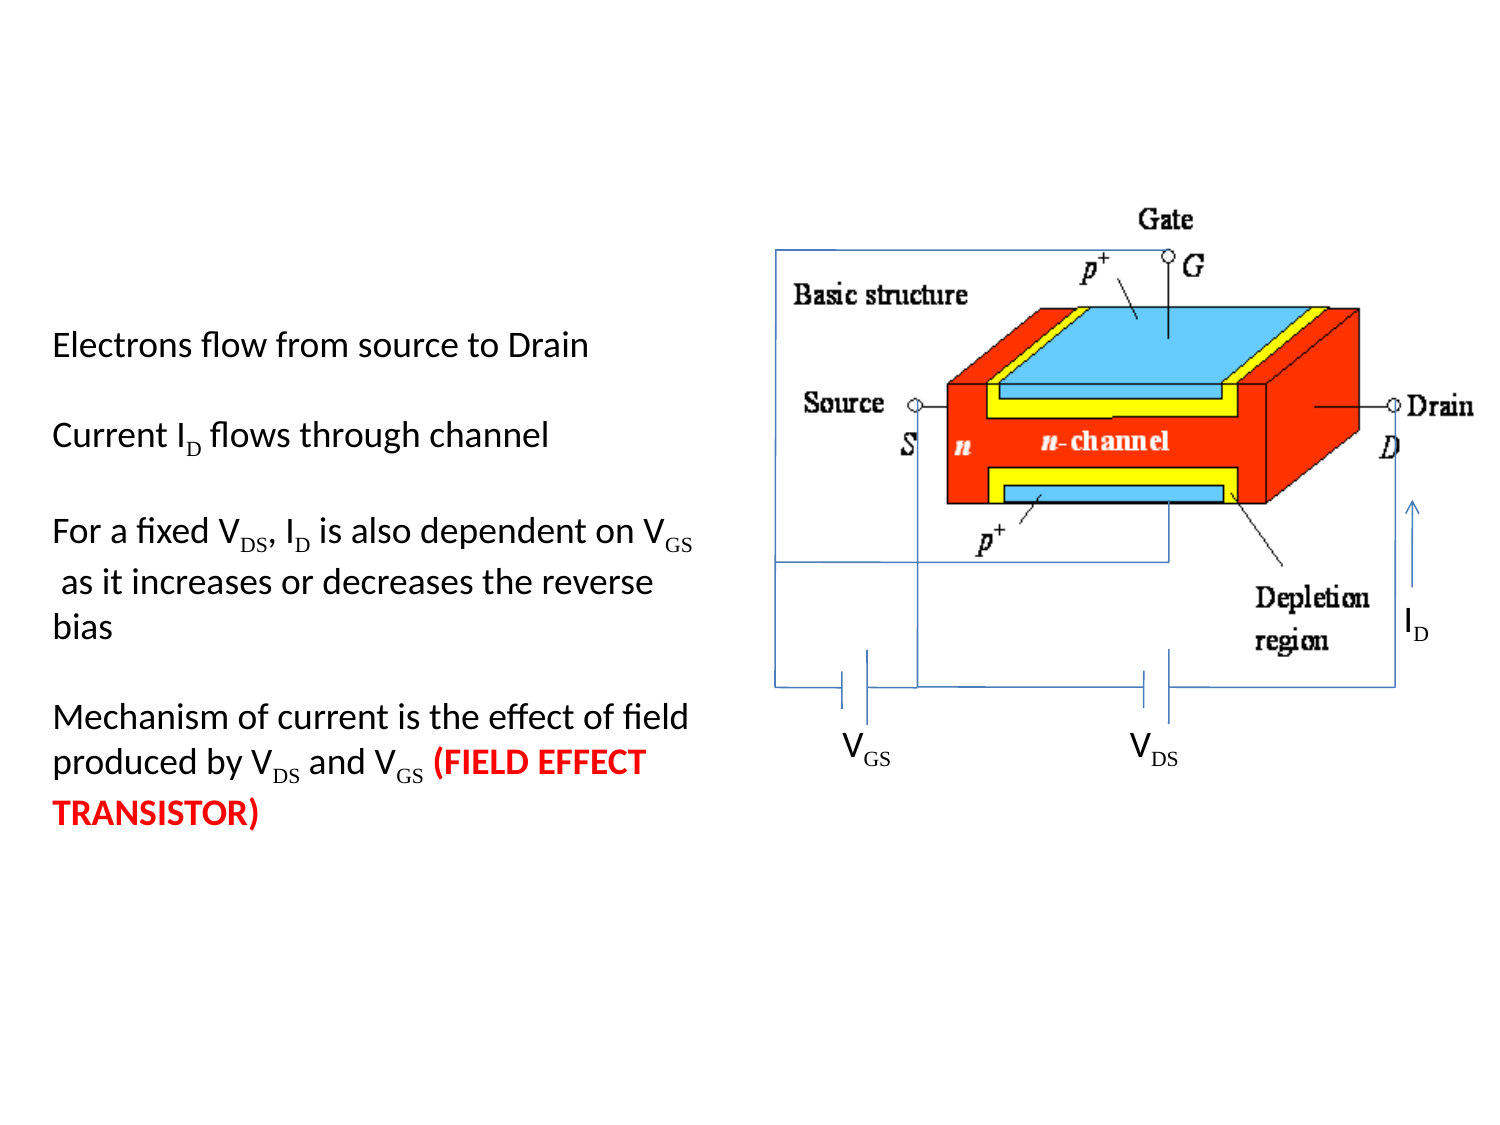

Electrons flow from source to Drain
Current ID flows through channel
For a fixed VDS, ID is also dependent on VGS as it increases or decreases the reverse bias
Mechanism of current is the effect of field produced by VDS and VGS (FIELD EFFECT TRANSISTOR)
ID
VGS
VDS